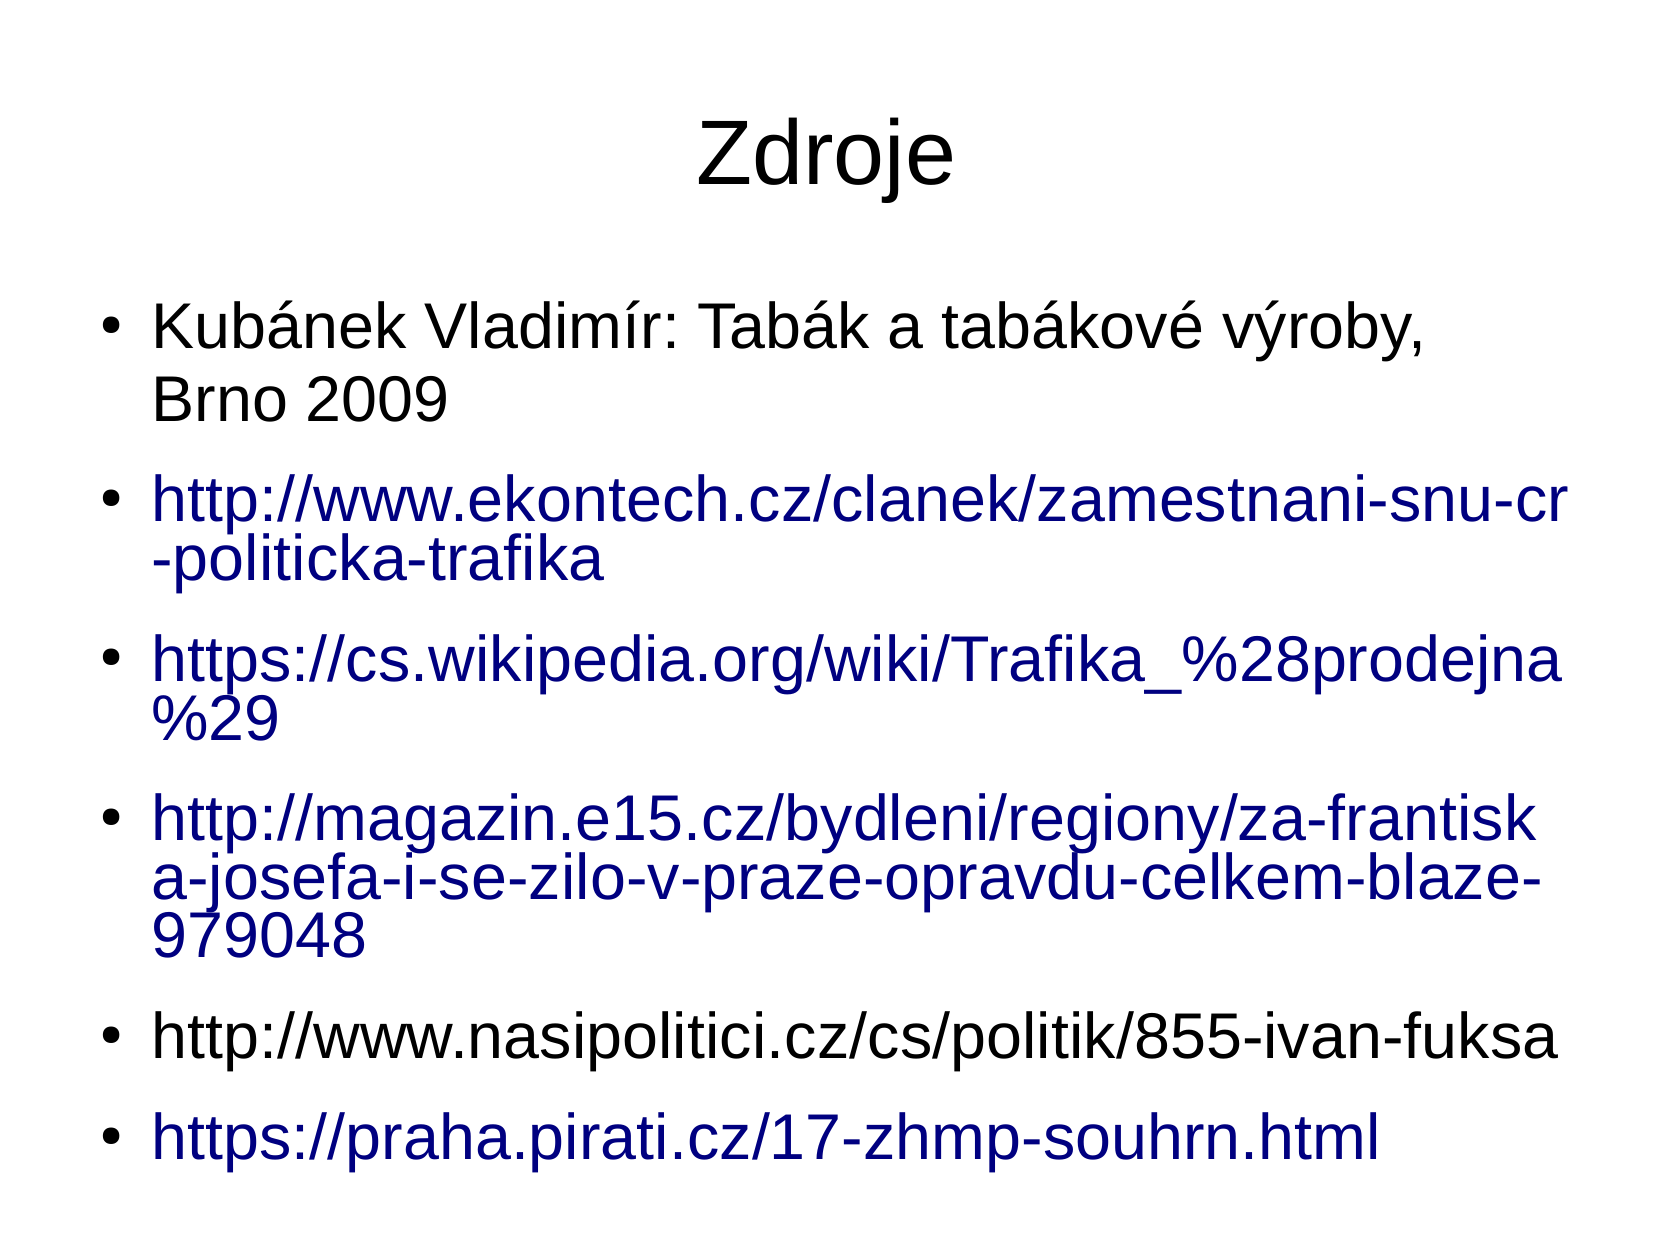

# Zdroje
Kubánek Vladimír: Tabák a tabákové výroby, Brno 2009
http://www.ekontech.cz/clanek/zamestnani-snu-cr-politicka-trafika
https://cs.wikipedia.org/wiki/Trafika_%28prodejna%29
http://magazin.e15.cz/bydleni/regiony/za-frantiska-josefa-i-se-zilo-v-praze-opravdu-celkem-blaze-979048
http://www.nasipolitici.cz/cs/politik/855-ivan-fuksa
https://praha.pirati.cz/17-zhmp-souhrn.html